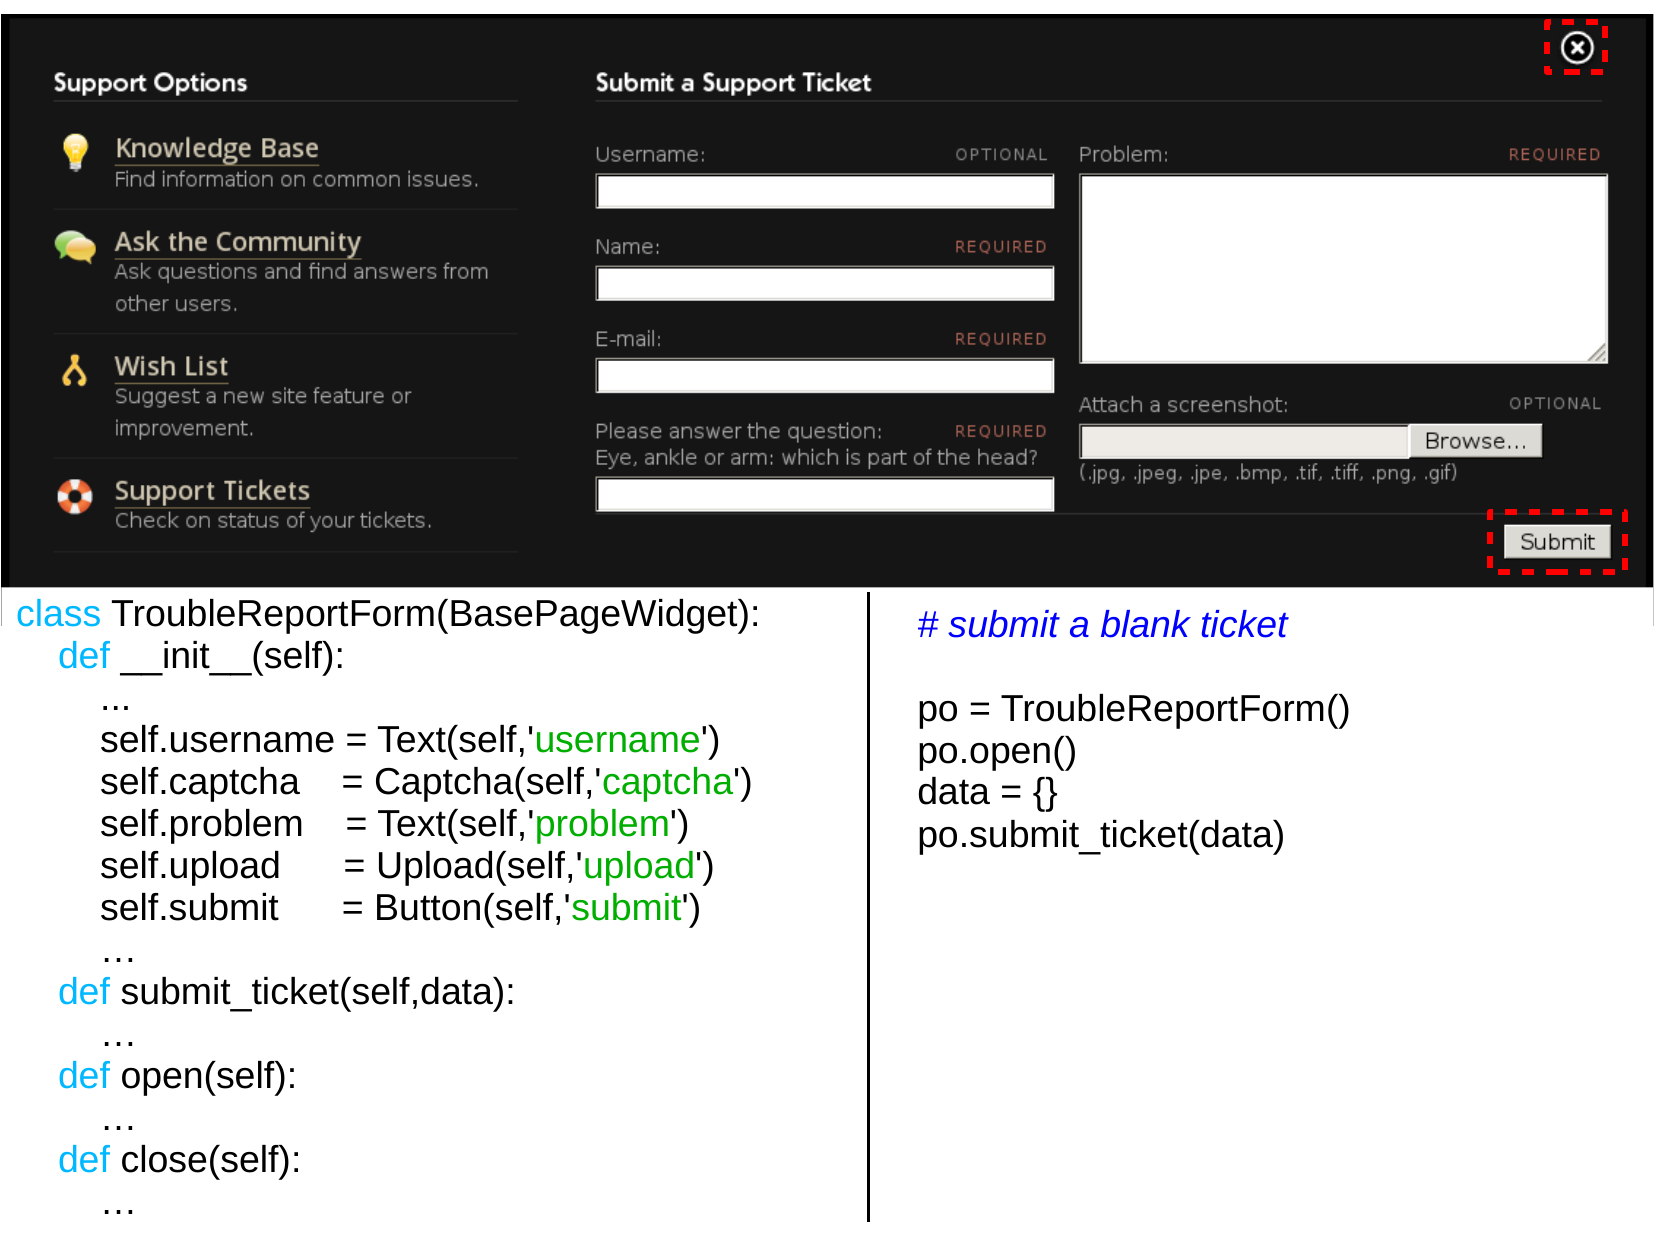

class TroubleReportForm(BasePageWidget):
 def __init__(self):
 ...
 self.username = Text(self,'username')
 self.captcha = Captcha(self,'captcha')
 self.problem = Text(self,'problem')
 self.upload = Upload(self,'upload')
 self.submit = Button(self,'submit')
 …
 def submit_ticket(self,data):
 …
 def open(self):
 …
 def close(self):
 …
# submit a blank ticket
po = TroubleReportForm()
po.open()
data = {}
po.submit_ticket(data)